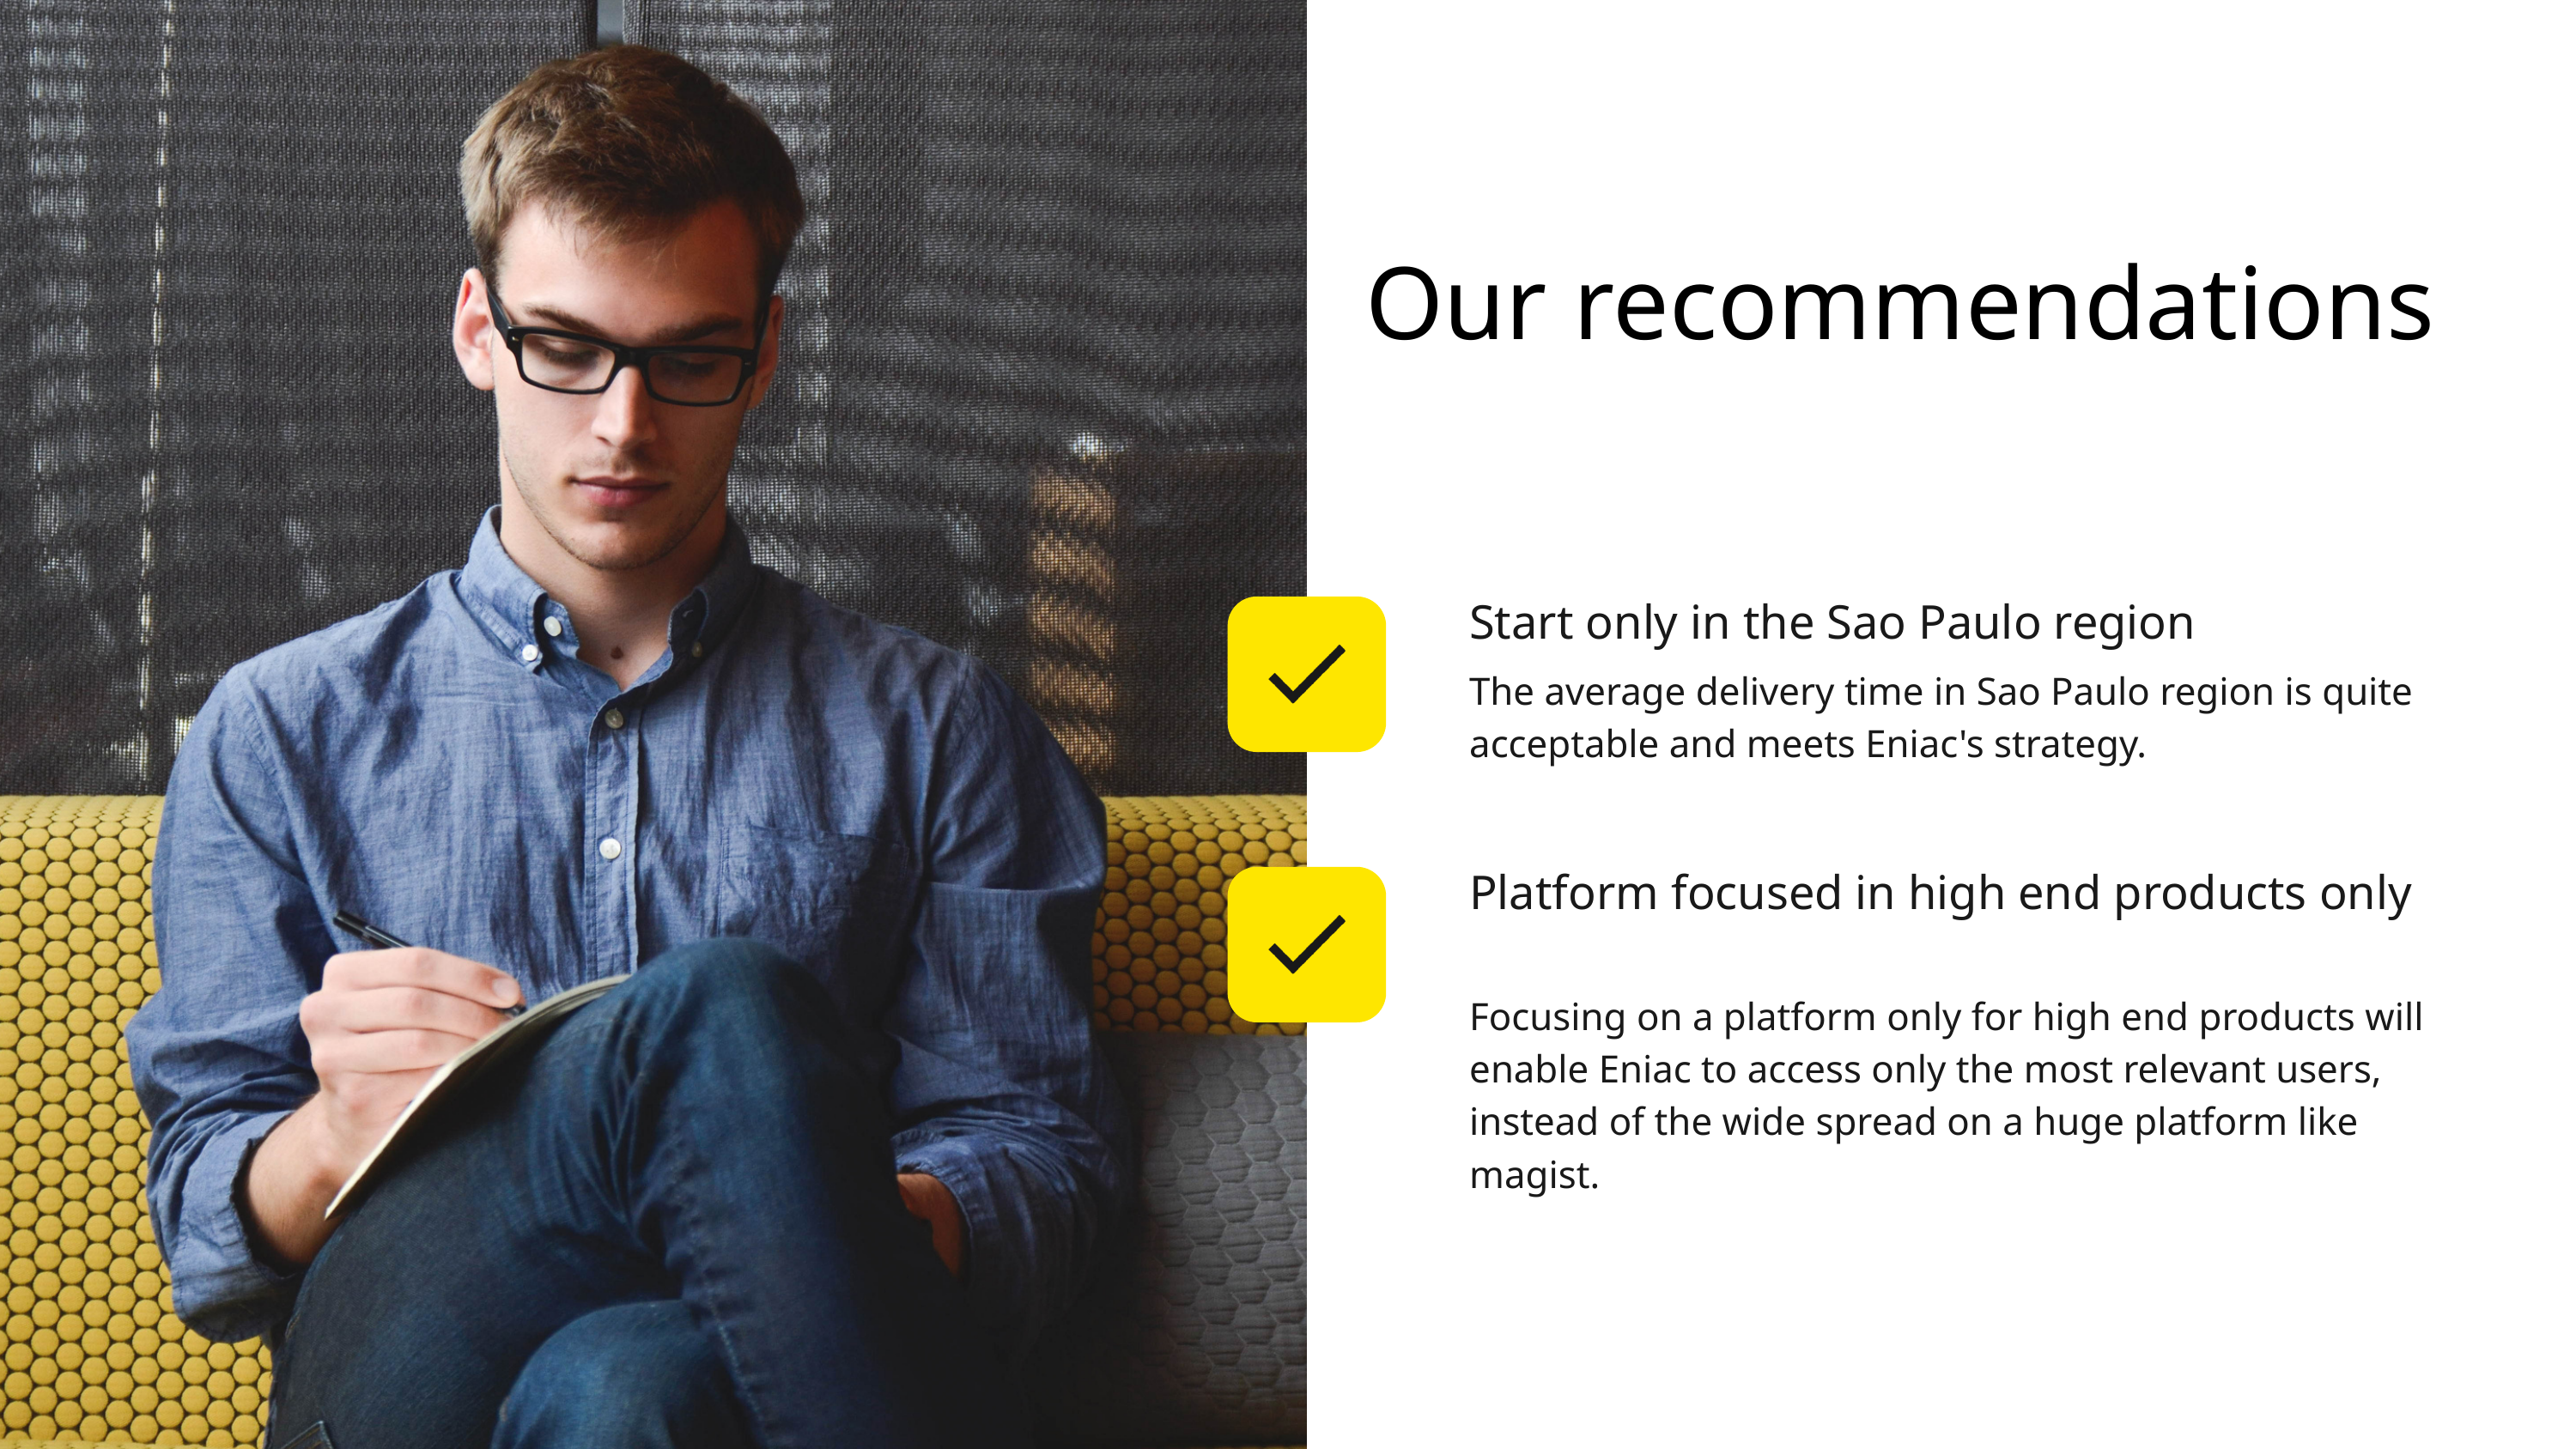

Our recommendations
Start only in the Sao Paulo region
The average delivery time in Sao Paulo region is quite acceptable and meets Eniac's strategy.
Platform focused in high end products only
Focusing on a platform only for high end products will enable Eniac to access only the most relevant users, instead of the wide spread on a huge platform like magist.